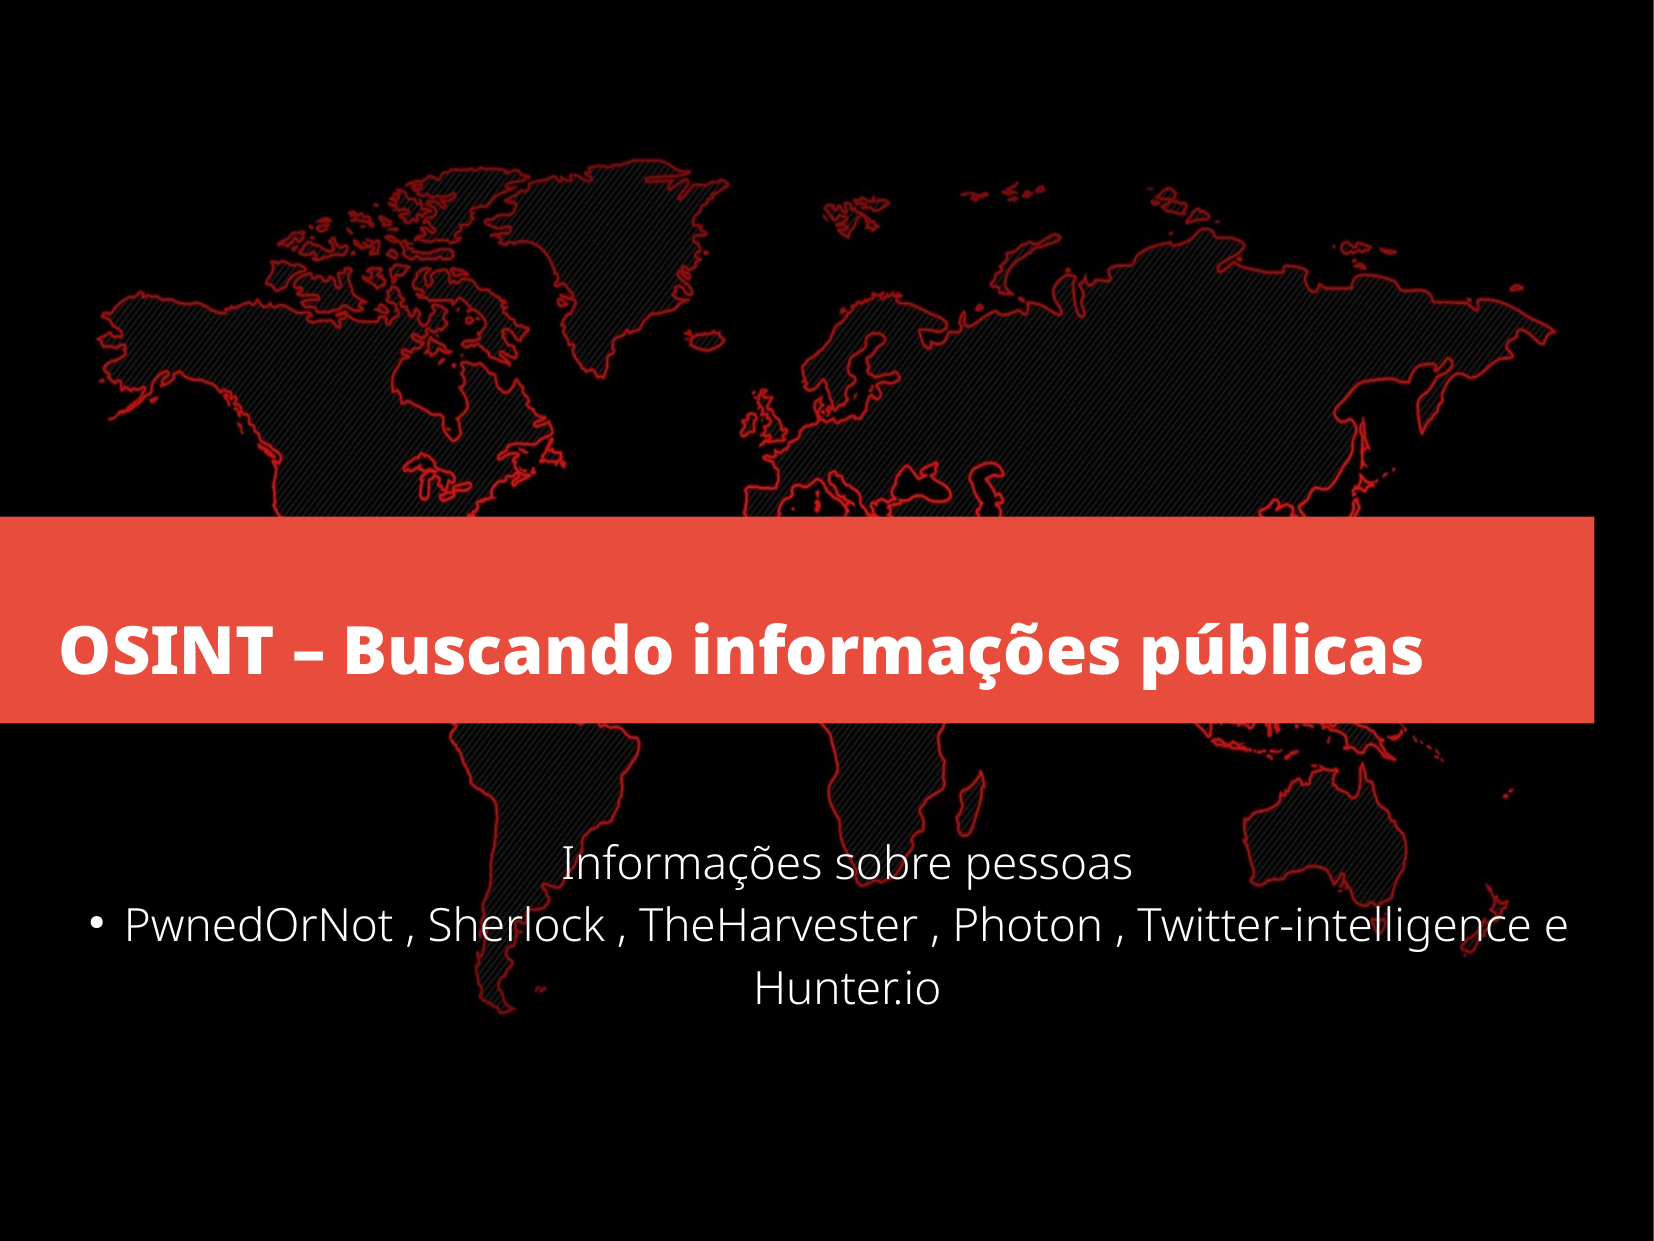

# OSINT – Buscando informações públicas
Informações sobre pessoas
PwnedOrNot , Sherlock , TheHarvester , Photon , Twitter-intelligence e Hunter.io